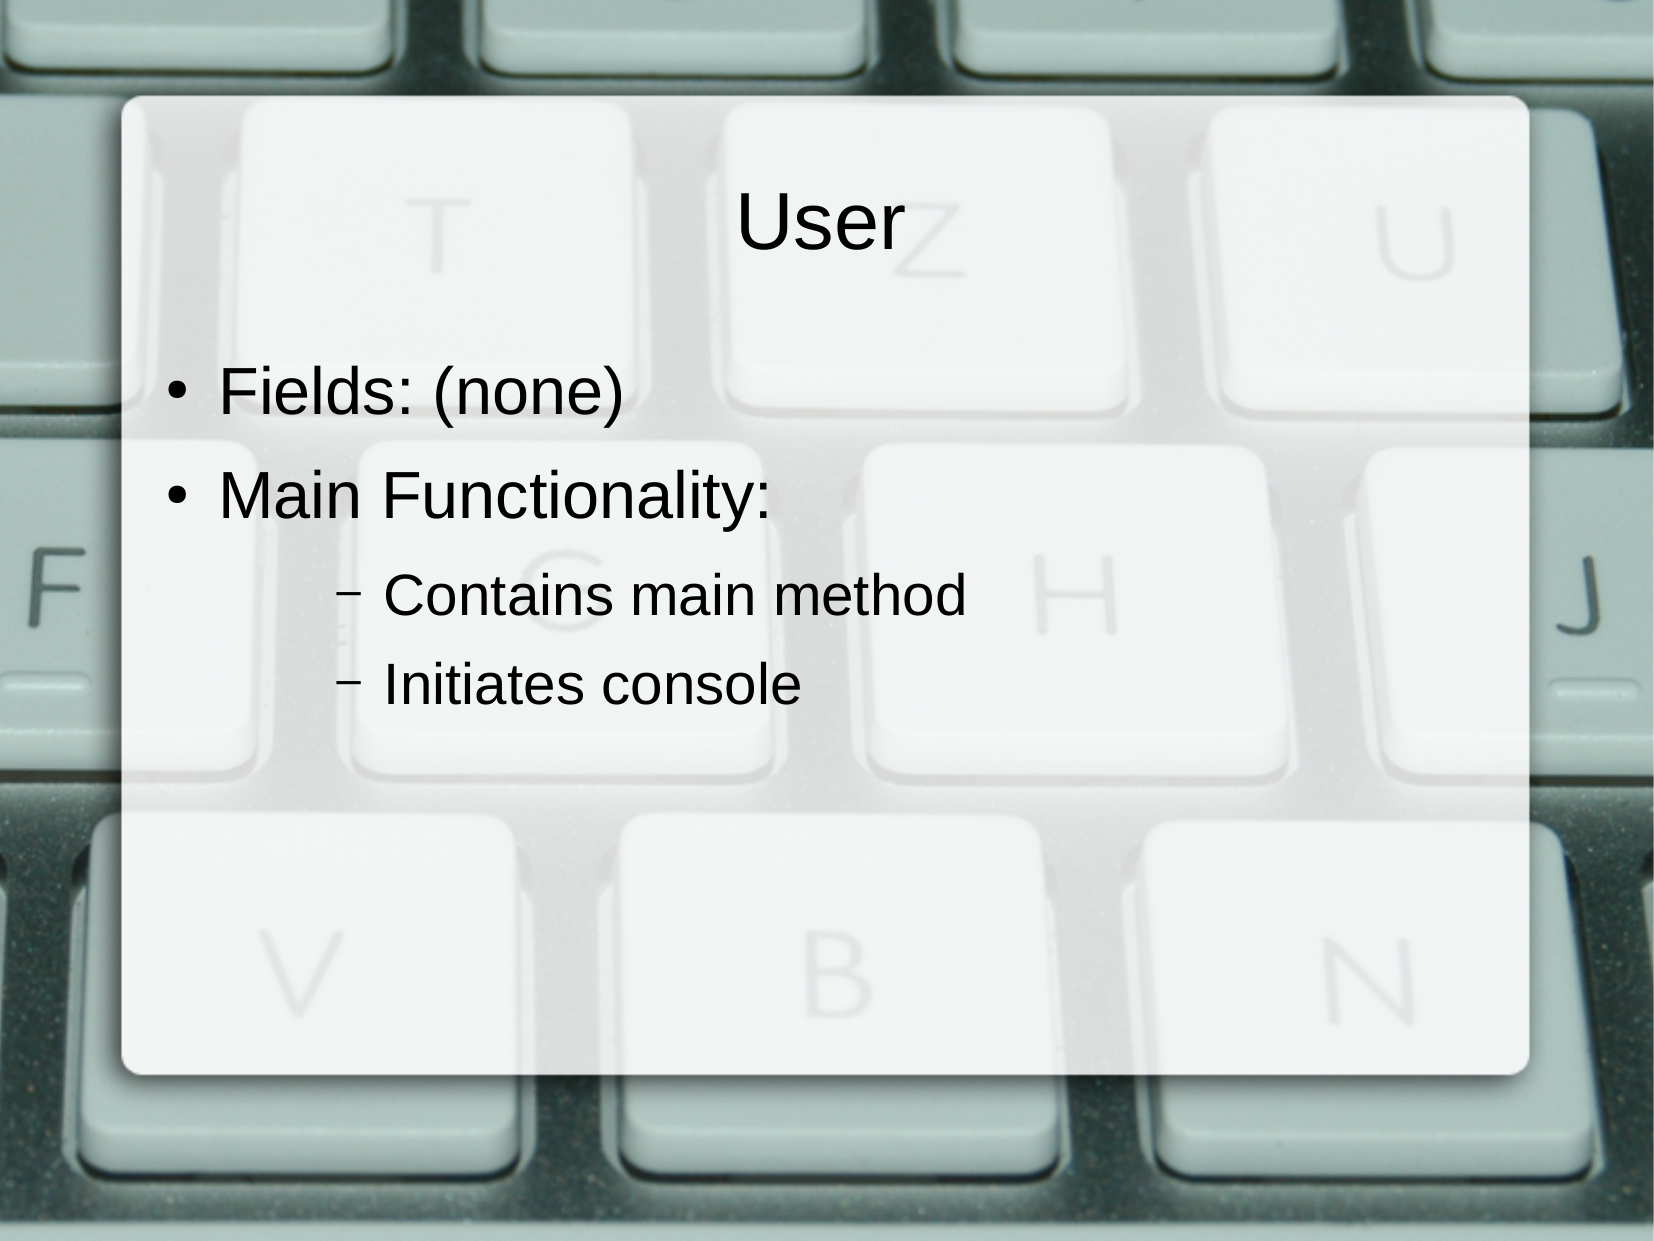

# User
Fields: (none)
Main Functionality:
Contains main method
Initiates console